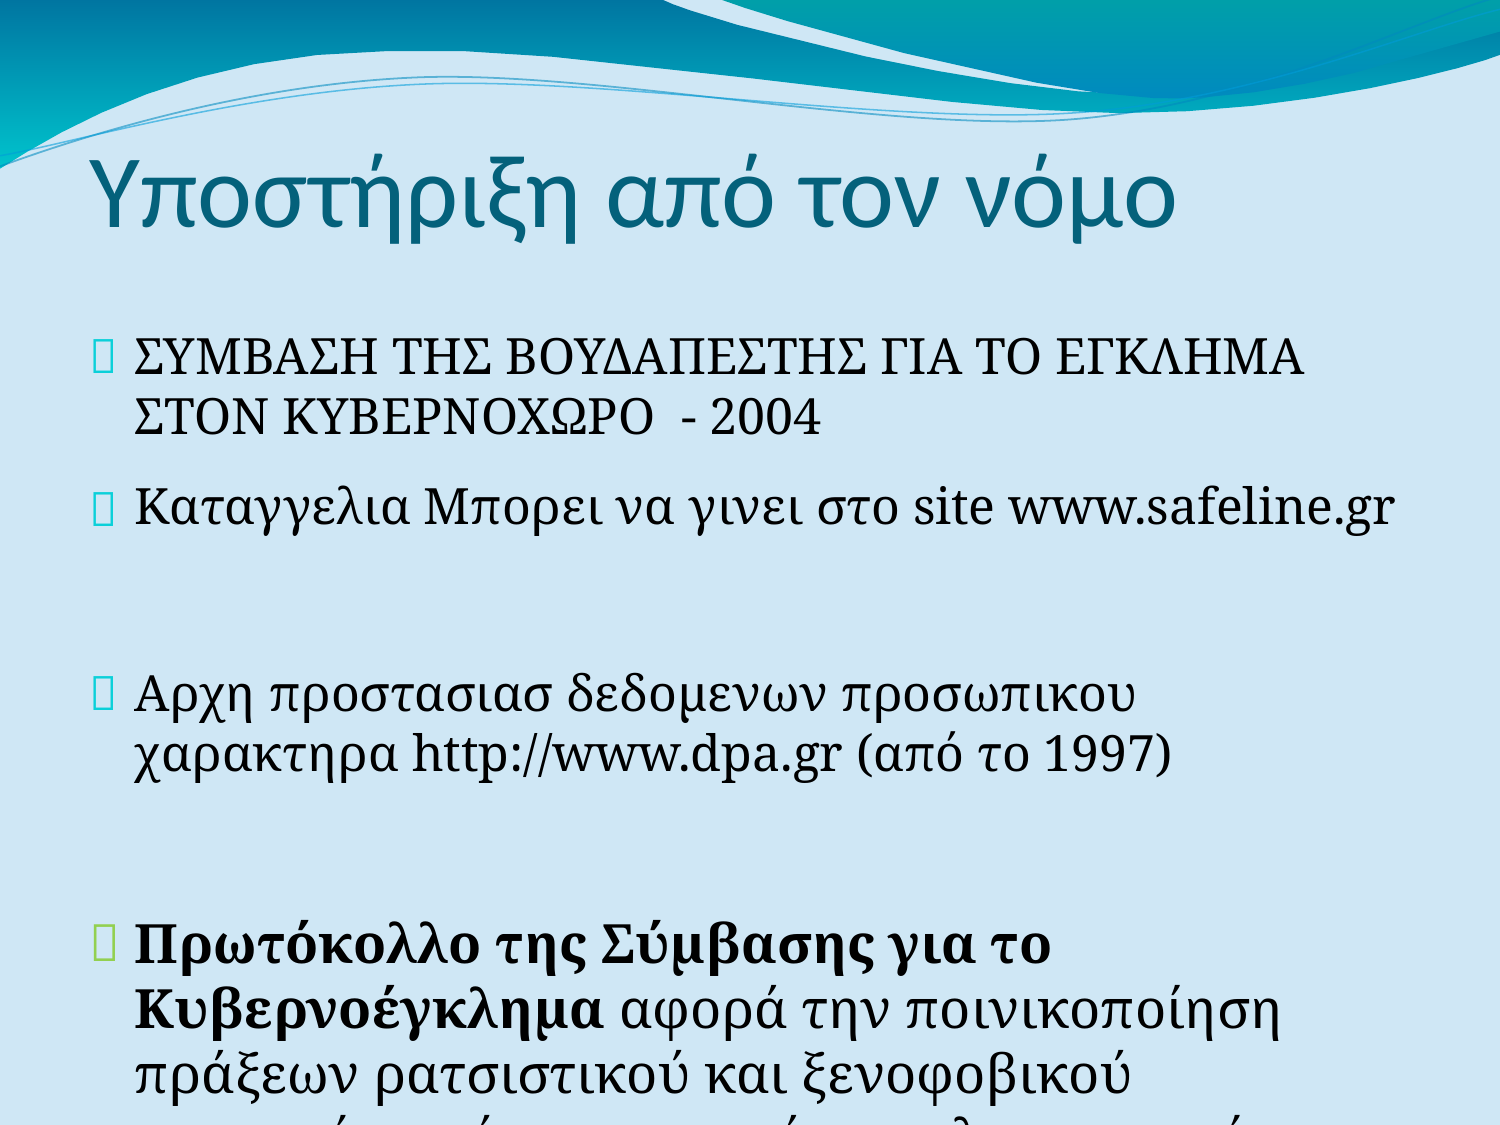

# Υποστήριξη από τον νόμο
ΣΥΜΒΑΣΗ ΤΗΣ ΒΟΥΔΑΠΕΣΤΗΣ ΓΙΑ ΤΟ ΕΓΚΛΗΜΑ ΣΤΟΝ ΚΥΒΕΡΝΟΧΩΡΟ  - 2004
Καταγγελια Μπορει να γινει στο site www.safeline.gr
Αρχη προστασιασ δεδομενων προσωπικου χαρακτηρα http://www.dpa.gr (από το 1997)
Πρωτόκολλο της Σύμβασης για το Κυβερνοέγκλημα αφορά την ποινικοποίηση πράξεων ρατσιστικού και ξενοφοβικού χαρακτήρα μέσω συστημάτων ηλεκτρονικών υπολογιστών